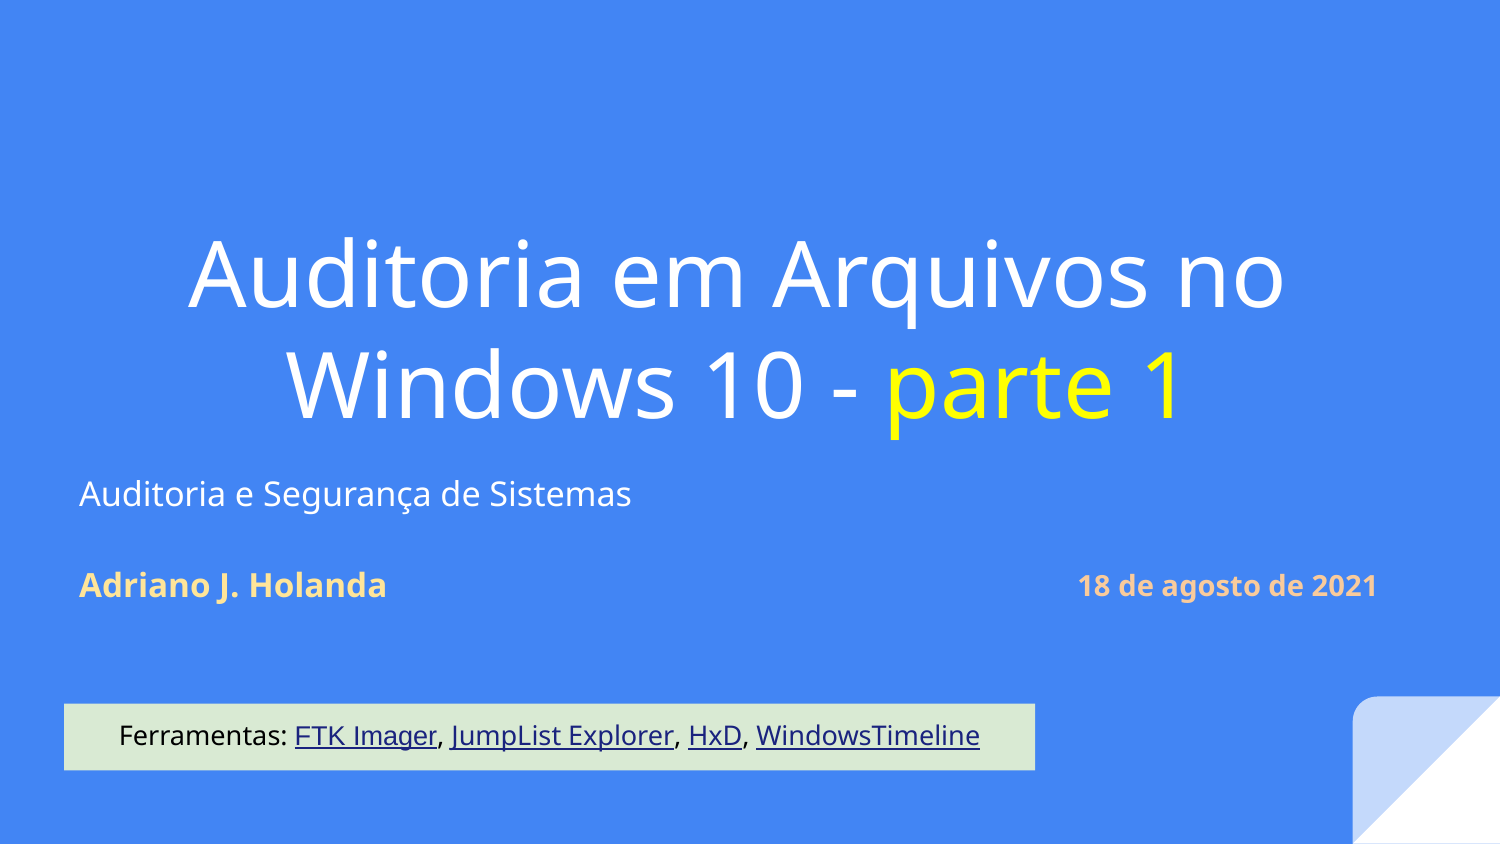

# Auditoria em Arquivos no Windows 10 - parte 1
Auditoria e Segurança de Sistemas
Adriano J. Holanda
18 de agosto de 2021
Ferramentas: FTK Imager, JumpList Explorer, HxD, WindowsTimeline